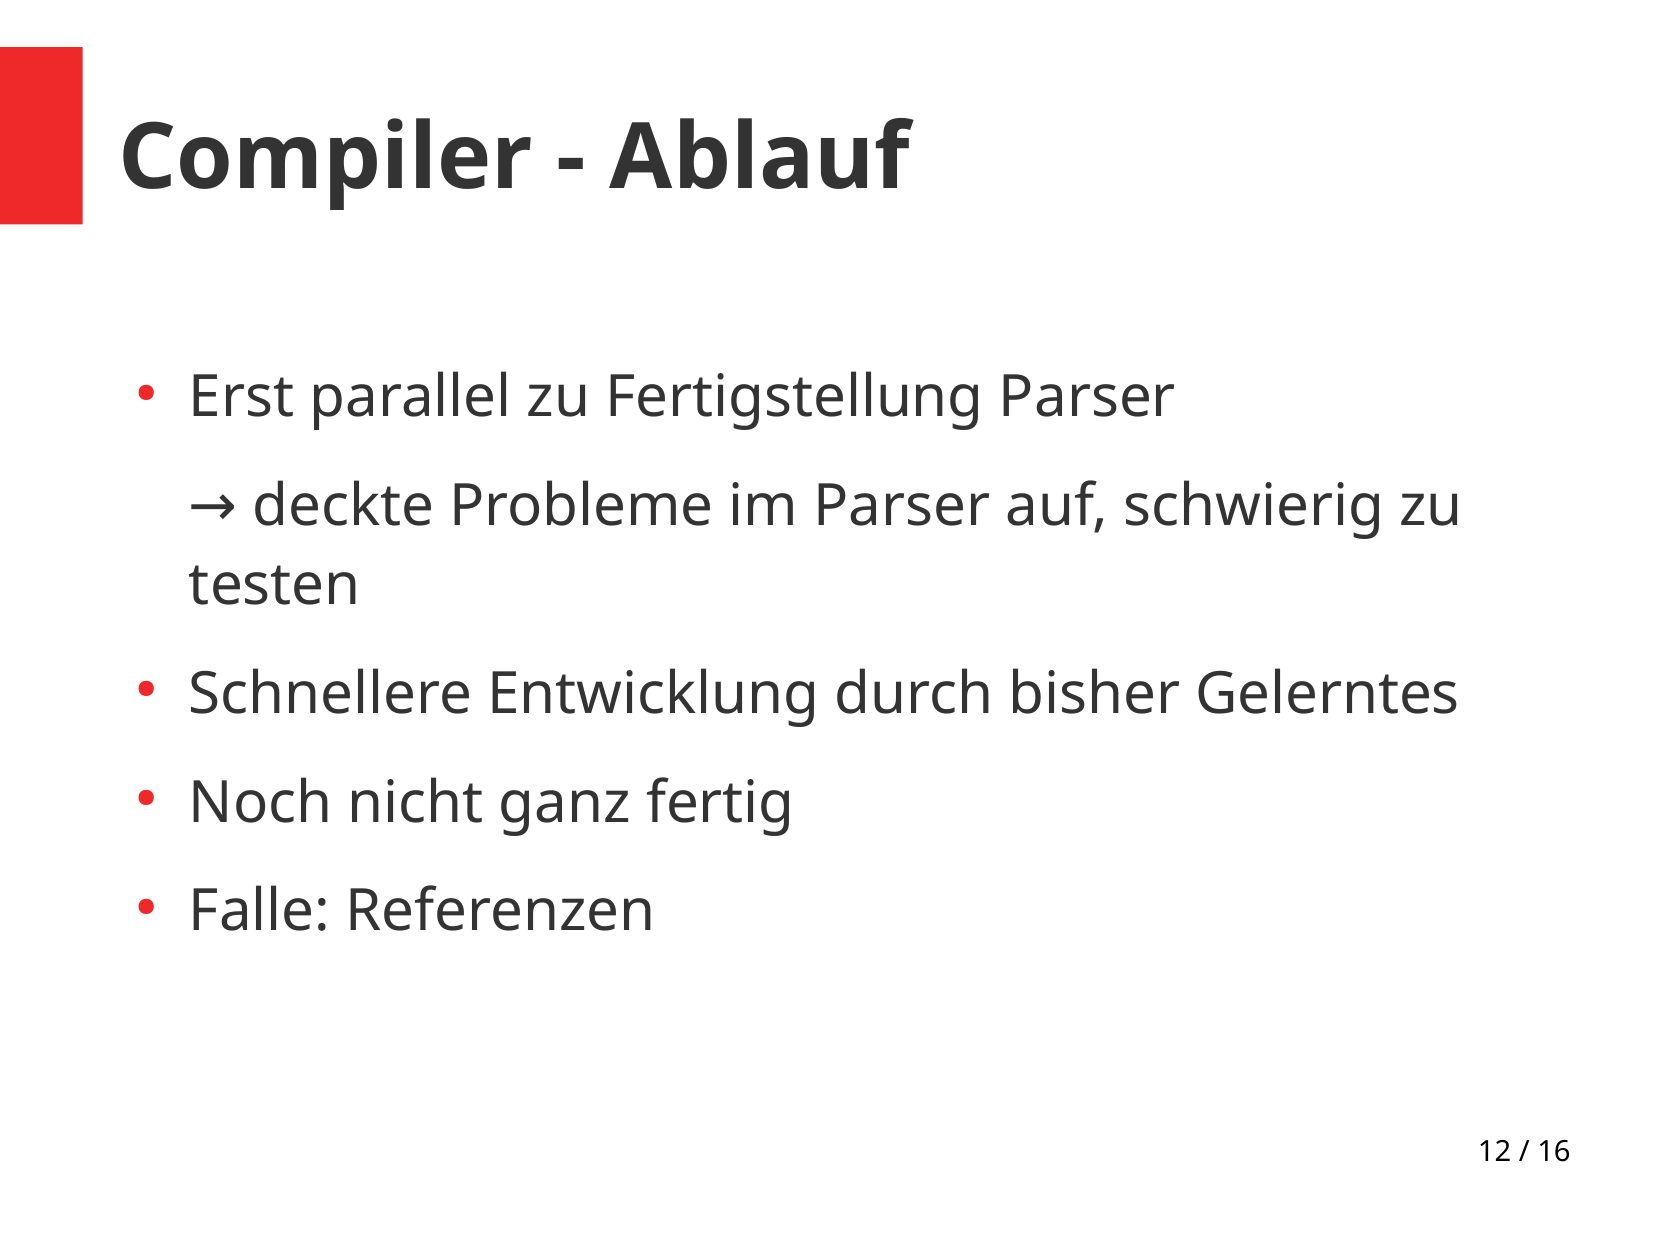

# Compiler - Ablauf
Erst parallel zu Fertigstellung Parser
→ deckte Probleme im Parser auf, schwierig zu testen
Schnellere Entwicklung durch bisher Gelerntes
Noch nicht ganz fertig
Falle: Referenzen
12